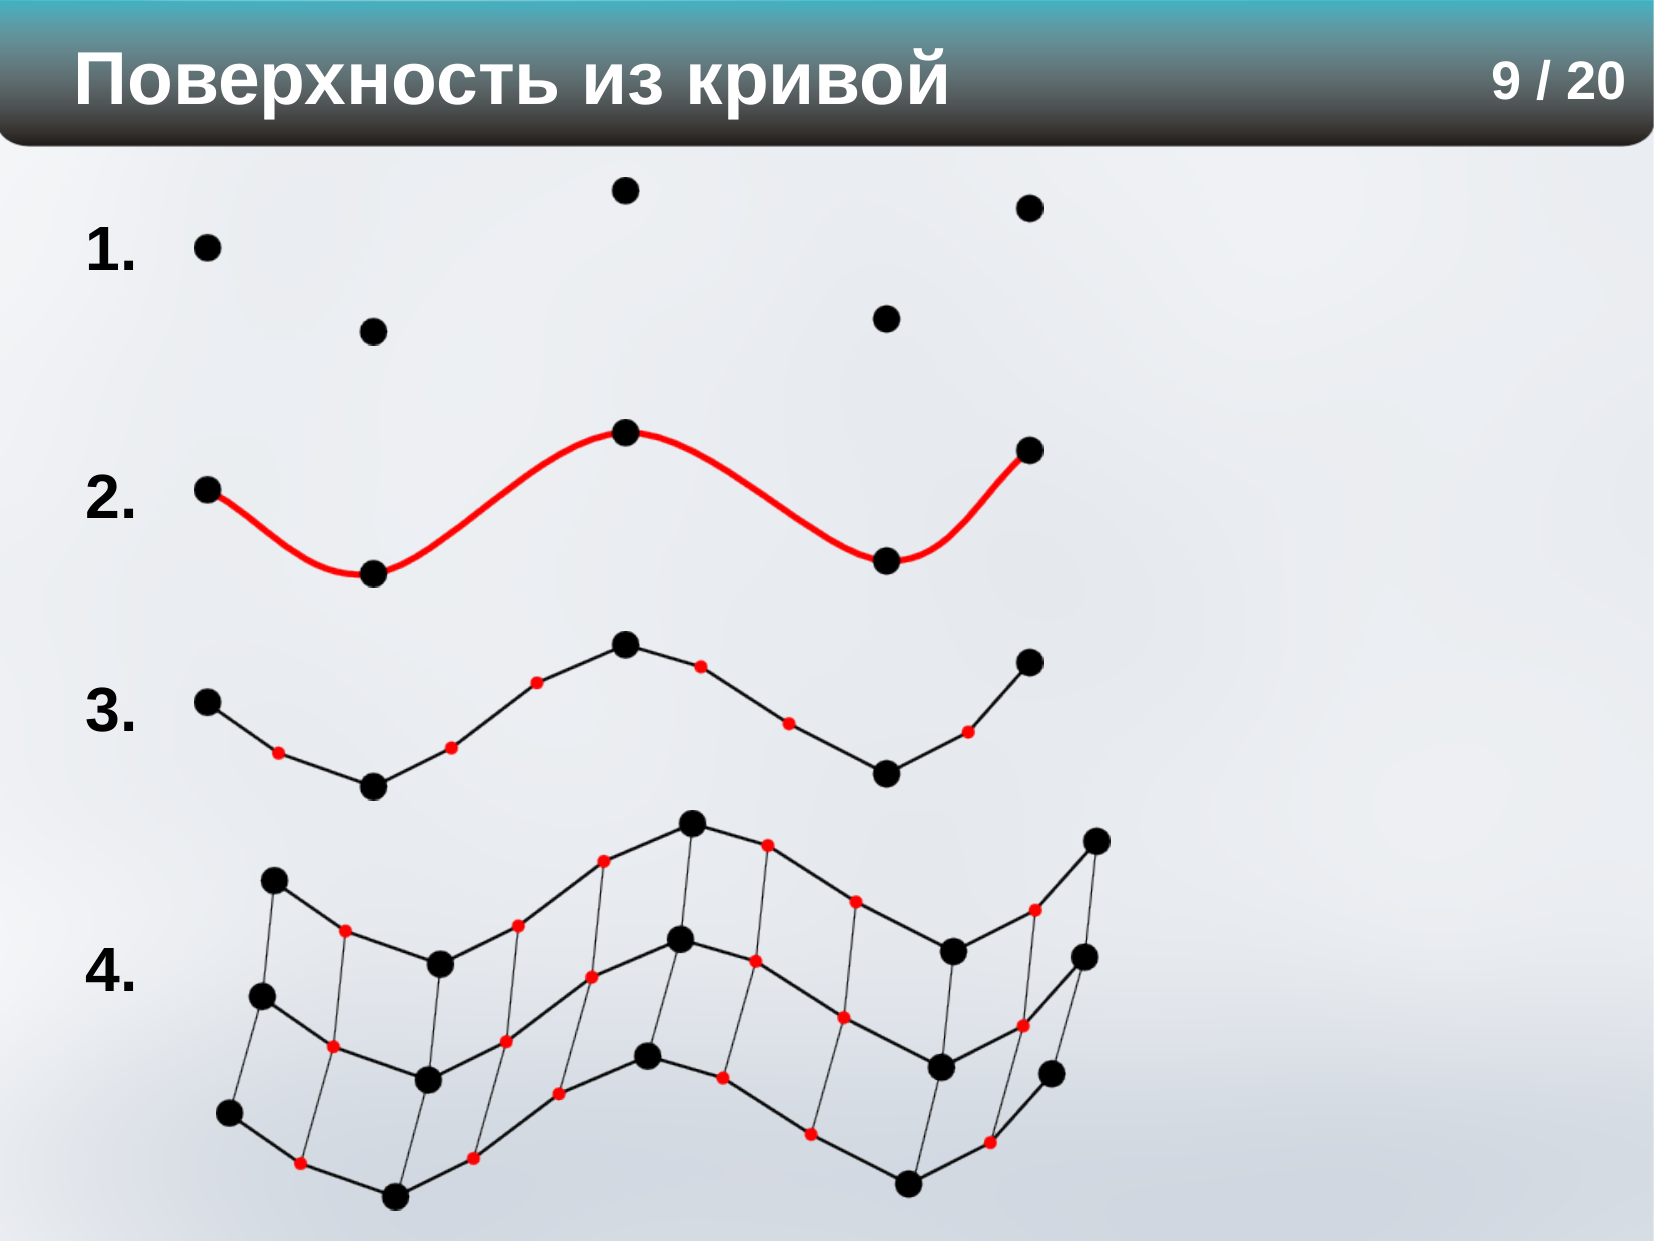

Поверхность из кривой
1.
2.
3.
4.